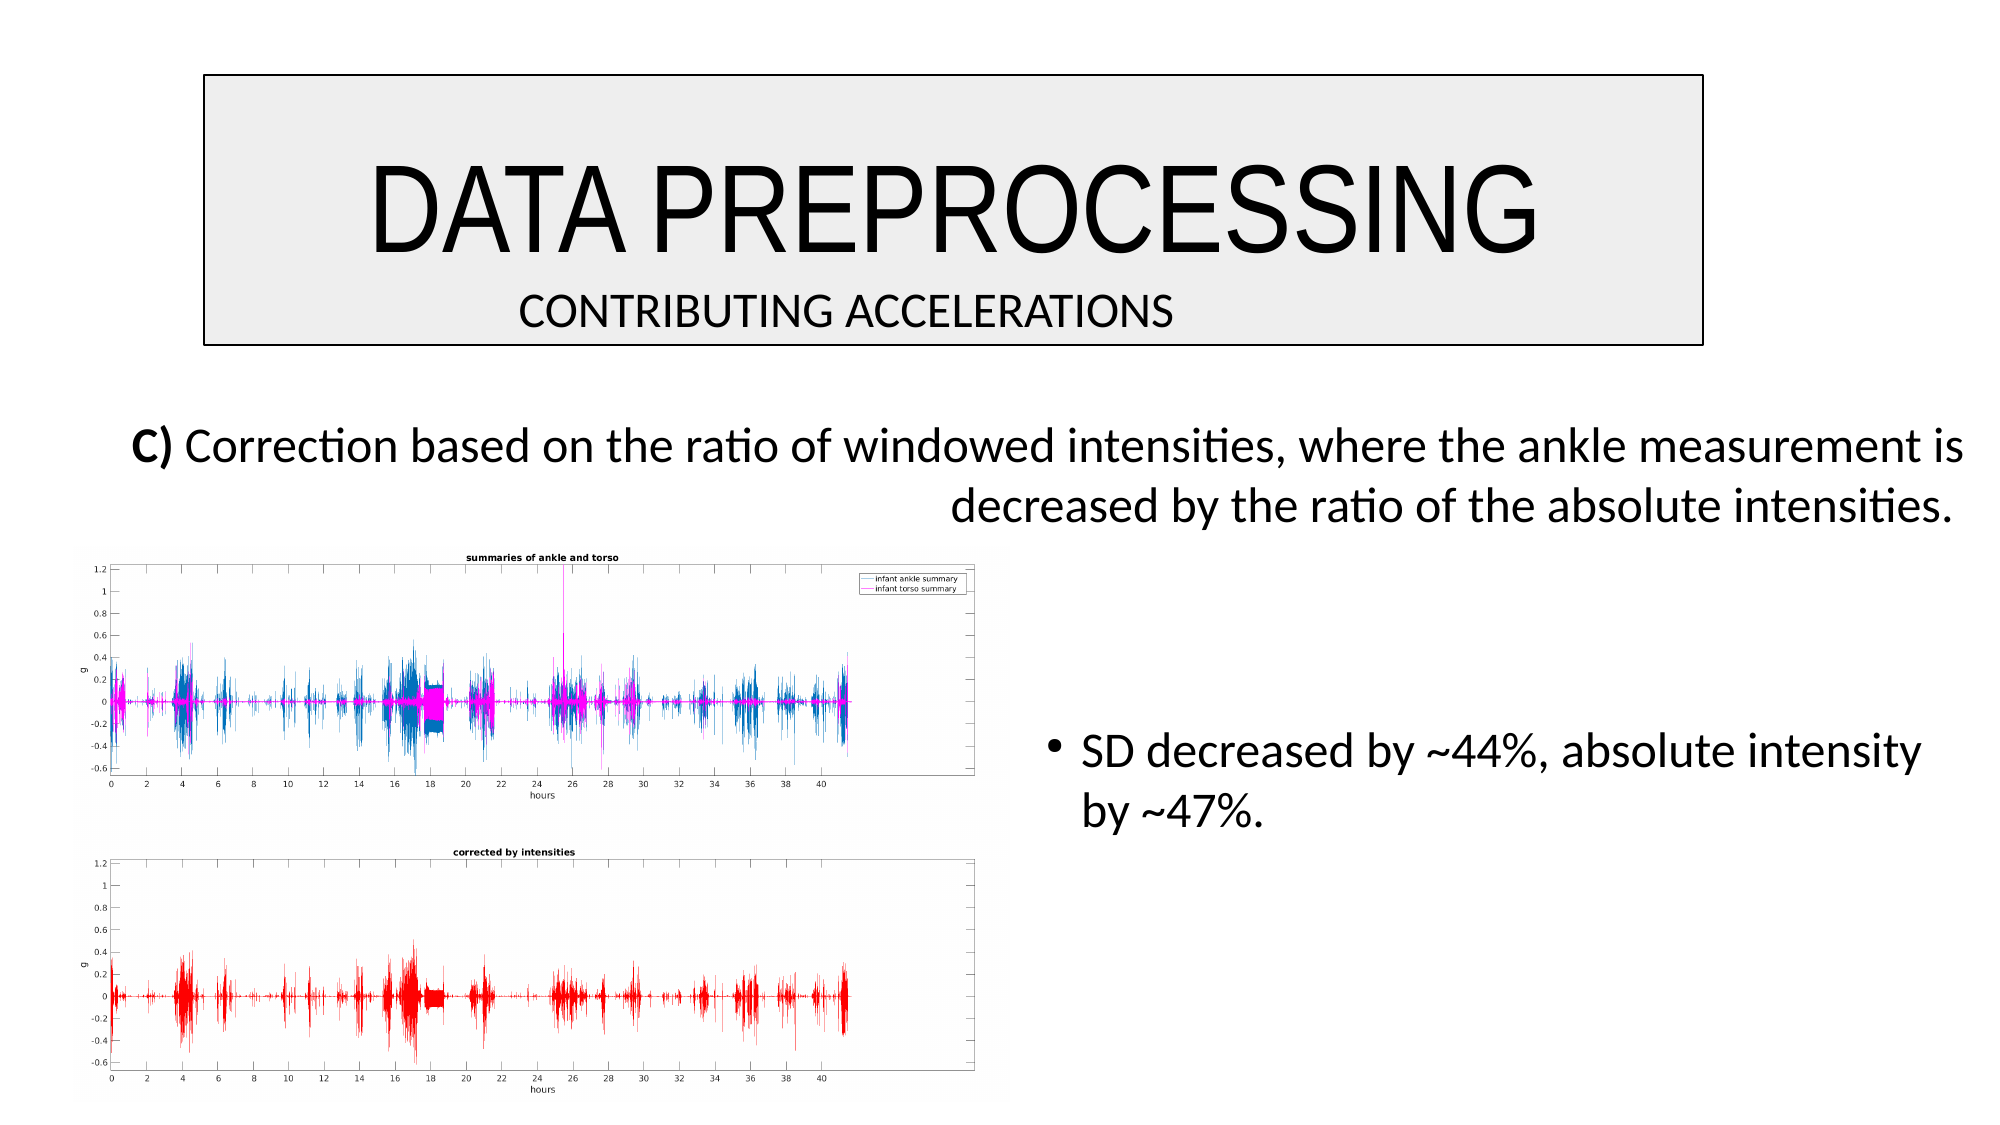

DATA PREPROCESSING
				CONTRIBUTING ACCELERATIONS
# C) Correction based on the ratio of windowed intensities, where the ankle measurement is decreased by the ratio of the absolute intensities.
SD decreased by ~44%, absolute intensity by ~47%.